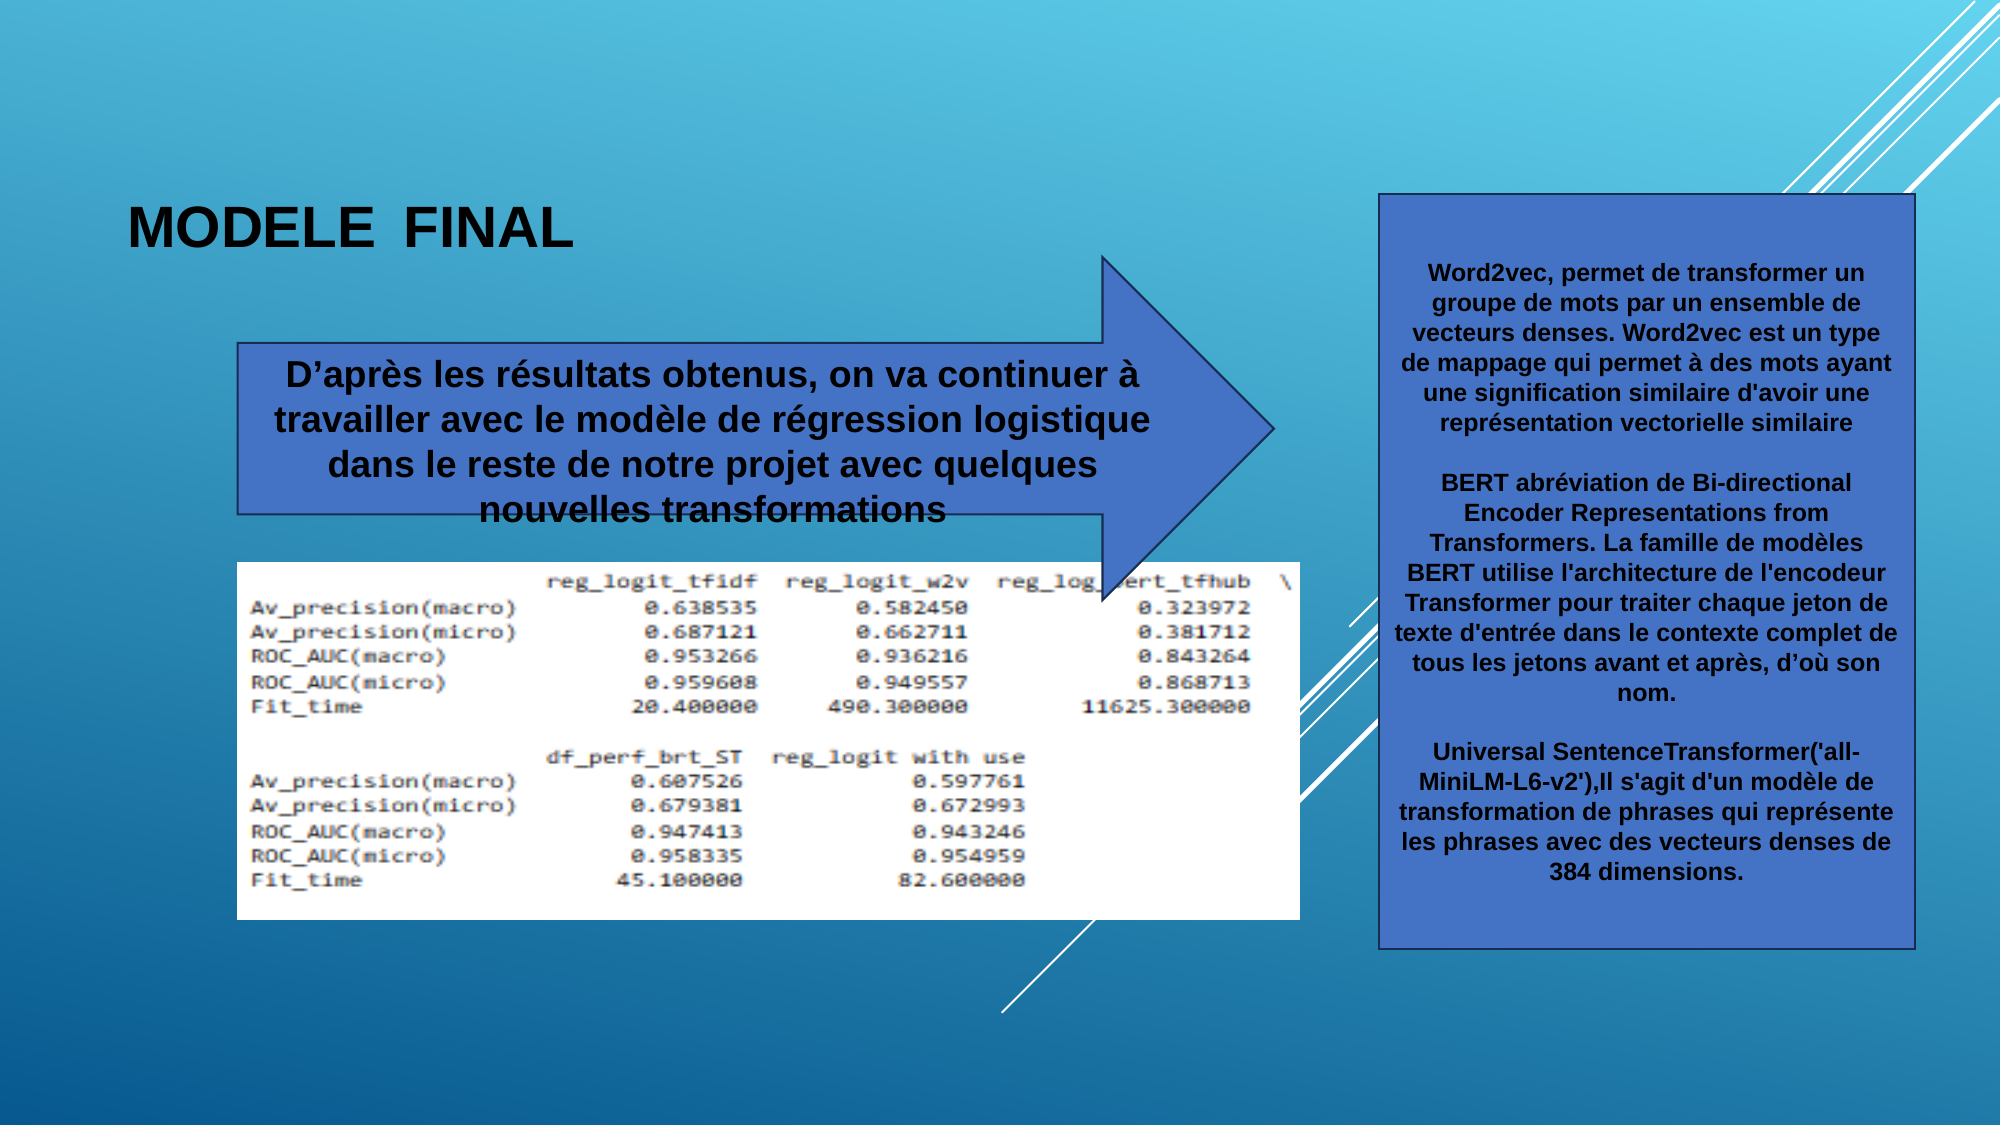

# Modele final
Word2vec, permet de transformer un groupe de mots par un ensemble de vecteurs denses. Word2vec est un type de mappage qui permet à des mots ayant une signification similaire d'avoir une représentation vectorielle similaire
BERT abréviation de Bi-directional Encoder Representations from Transformers. La famille de modèles BERT utilise l'architecture de l'encodeur Transformer pour traiter chaque jeton de texte d'entrée dans le contexte complet de tous les jetons avant et après, d’où son nom.
Universal SentenceTransformer('all-MiniLM-L6-v2'),Il s'agit d'un modèle de transformation de phrases qui représente les phrases avec des vecteurs denses de 384 dimensions.
D’après les résultats obtenus, on va continuer à travailler avec le modèle de régression logistique dans le reste de notre projet avec quelques nouvelles transformations